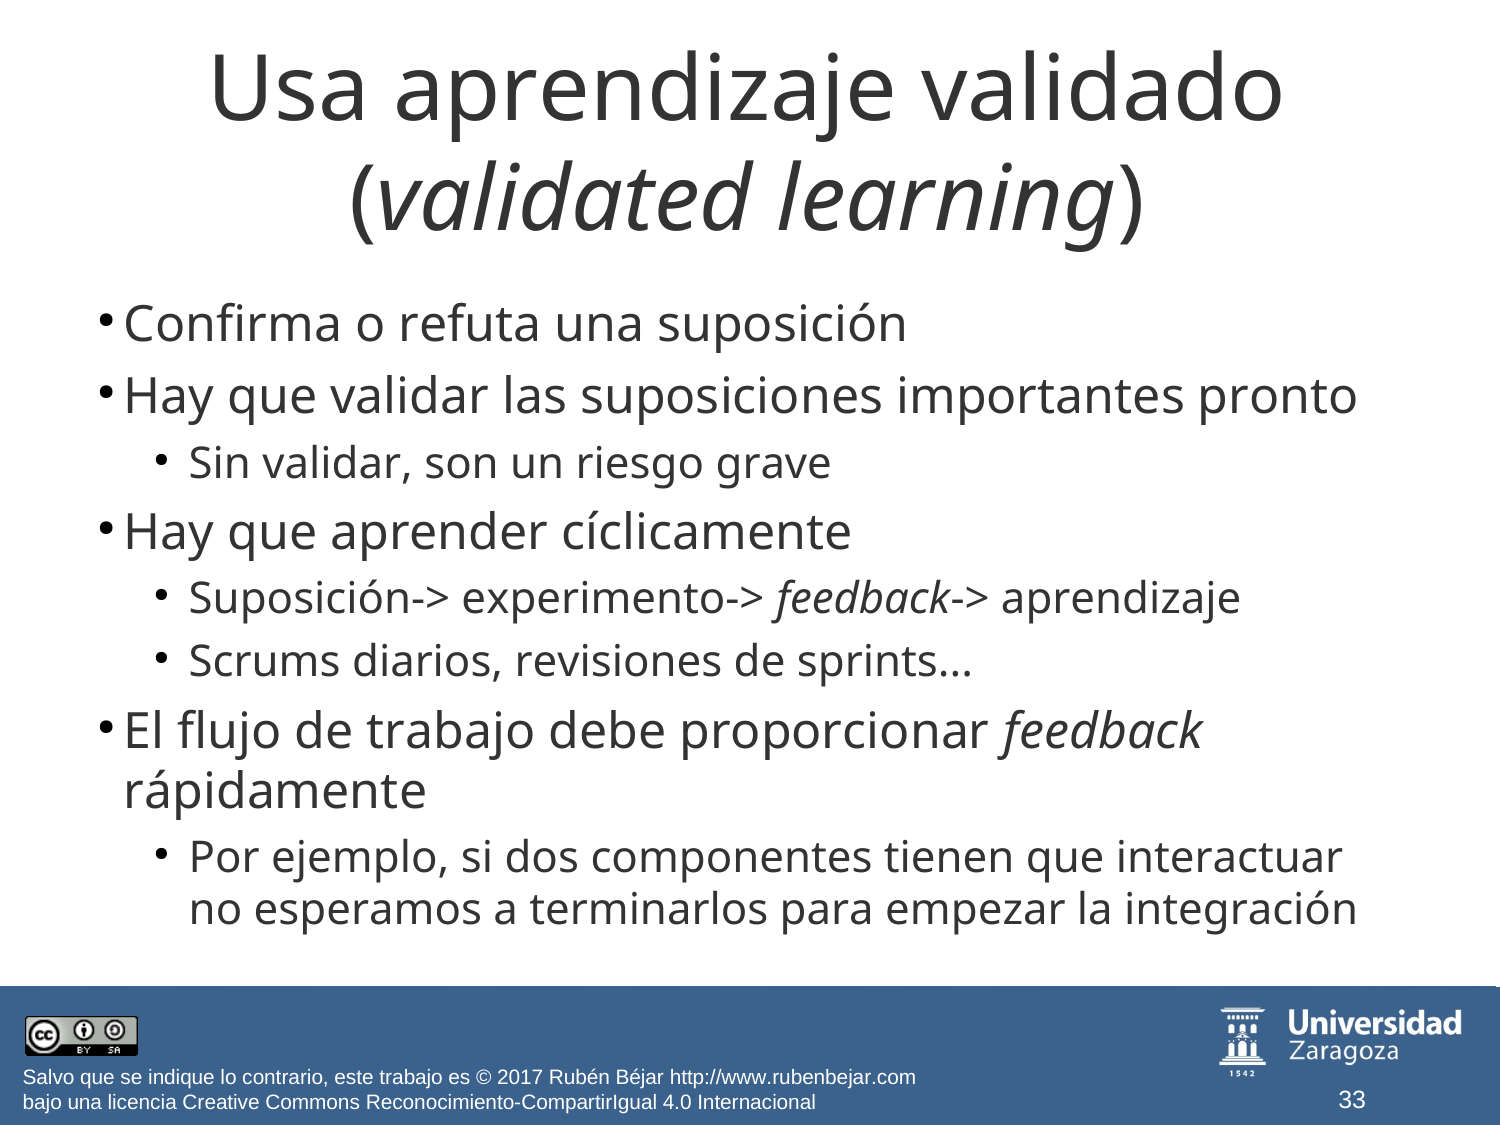

# Usa aprendizaje validado (validated learning)
Confirma o refuta una suposición
Hay que validar las suposiciones importantes pronto
Sin validar, son un riesgo grave
Hay que aprender cíclicamente
Suposición-> experimento-> feedback-> aprendizaje
Scrums diarios, revisiones de sprints...
El flujo de trabajo debe proporcionar feedback rápidamente
Por ejemplo, si dos componentes tienen que interactuar no esperamos a terminarlos para empezar la integración